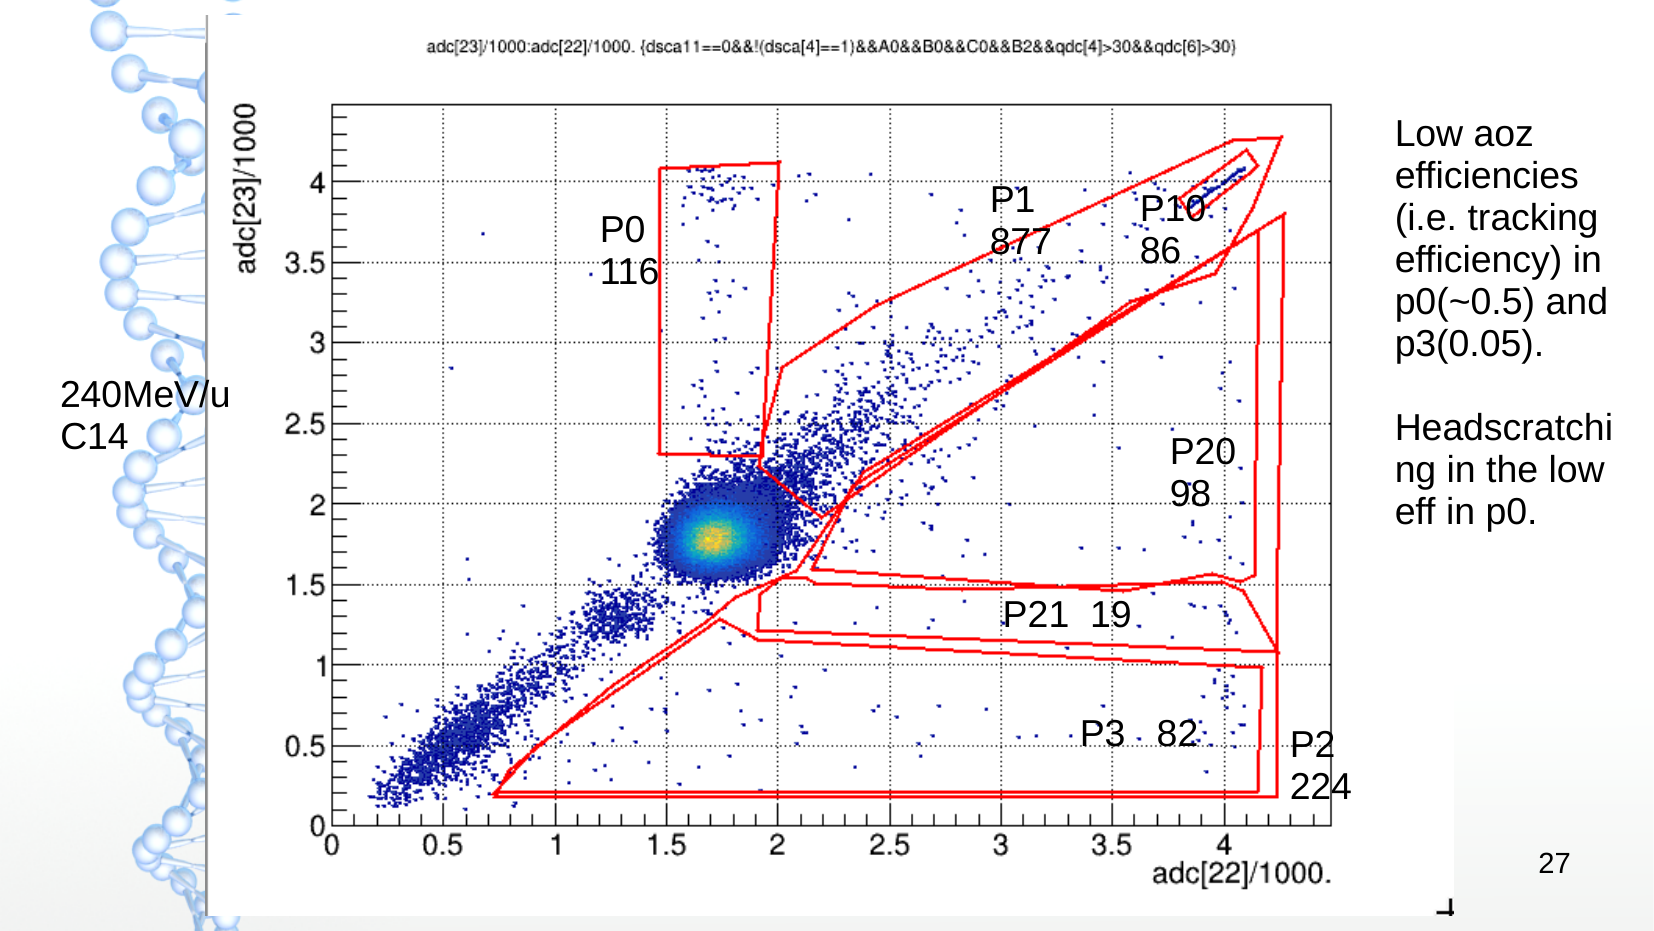

#
Low aoz efficiencies (i.e. tracking efficiency) in p0(~0.5) and p3(0.05).
Headscratching in the low eff in p0.
P1
877
P10
86
P0
116
240MeV/u C14
P20
98
P21 19
P3 82
P2 224
27